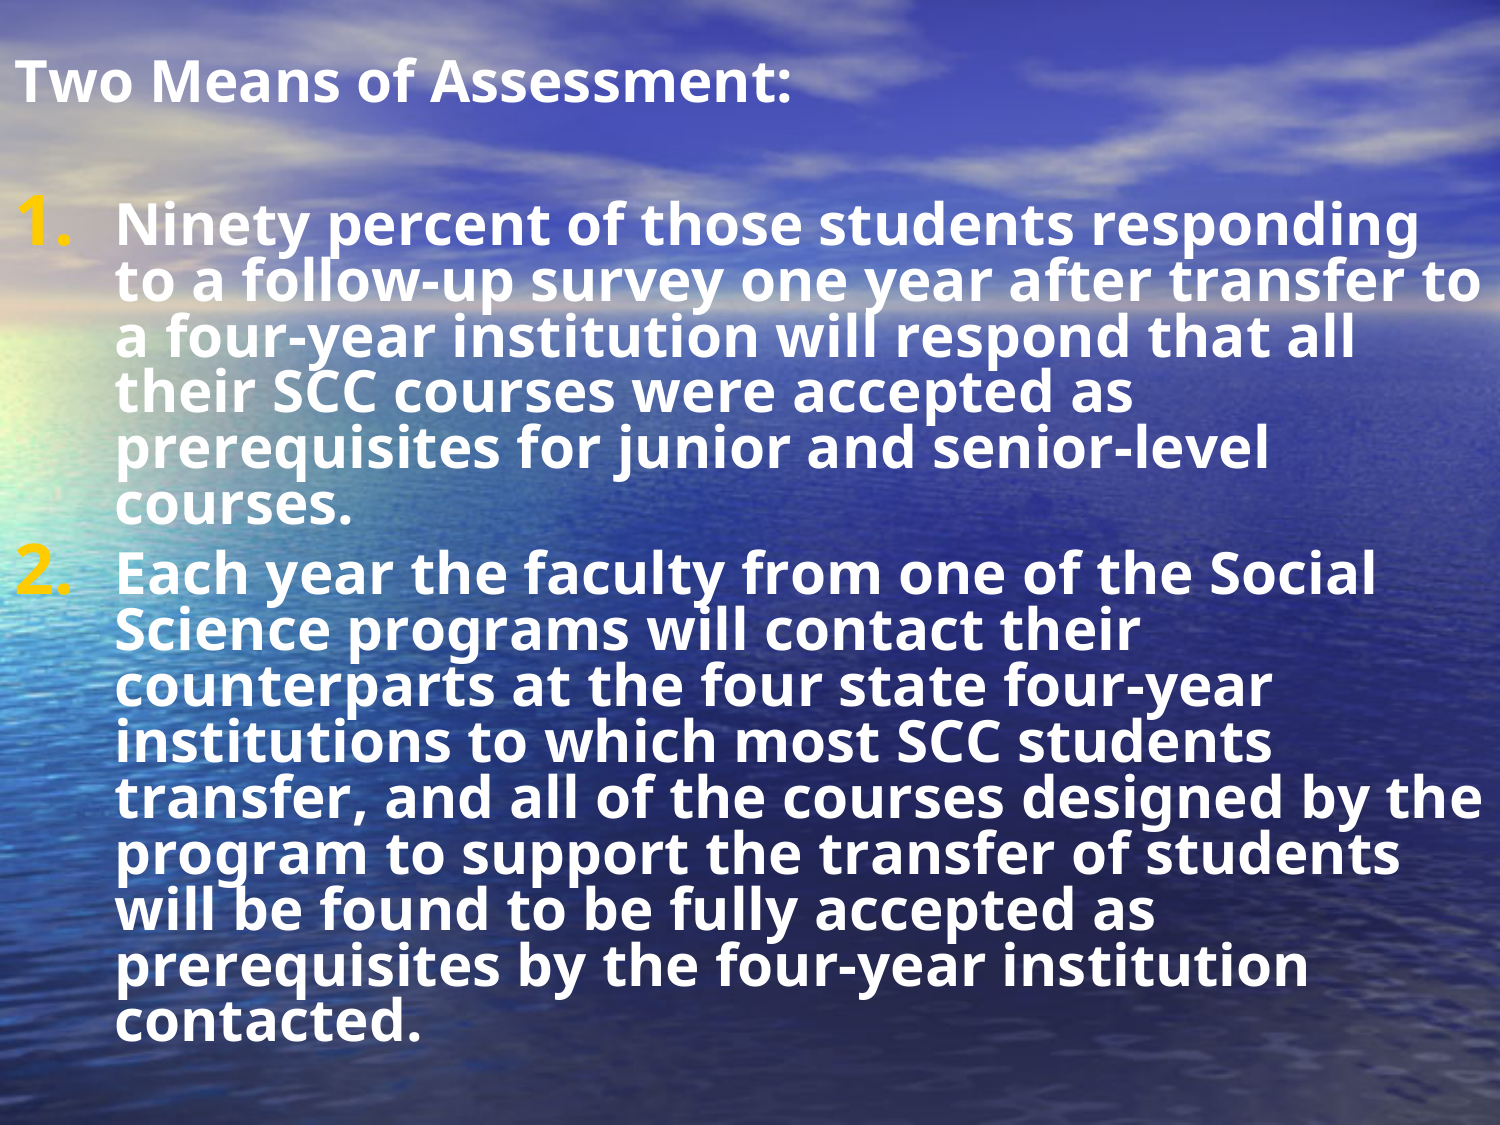

# Two Means of Assessment:
Ninety percent of those students responding to a follow-up survey one year after transfer to a four-year institution will respond that all their SCC courses were accepted as prerequisites for junior and senior-level courses.
Each year the faculty from one of the Social Science programs will contact their counterparts at the four state four-year institutions to which most SCC students transfer, and all of the courses designed by the program to support the transfer of students will be found to be fully accepted as prerequisites by the four-year institution contacted.